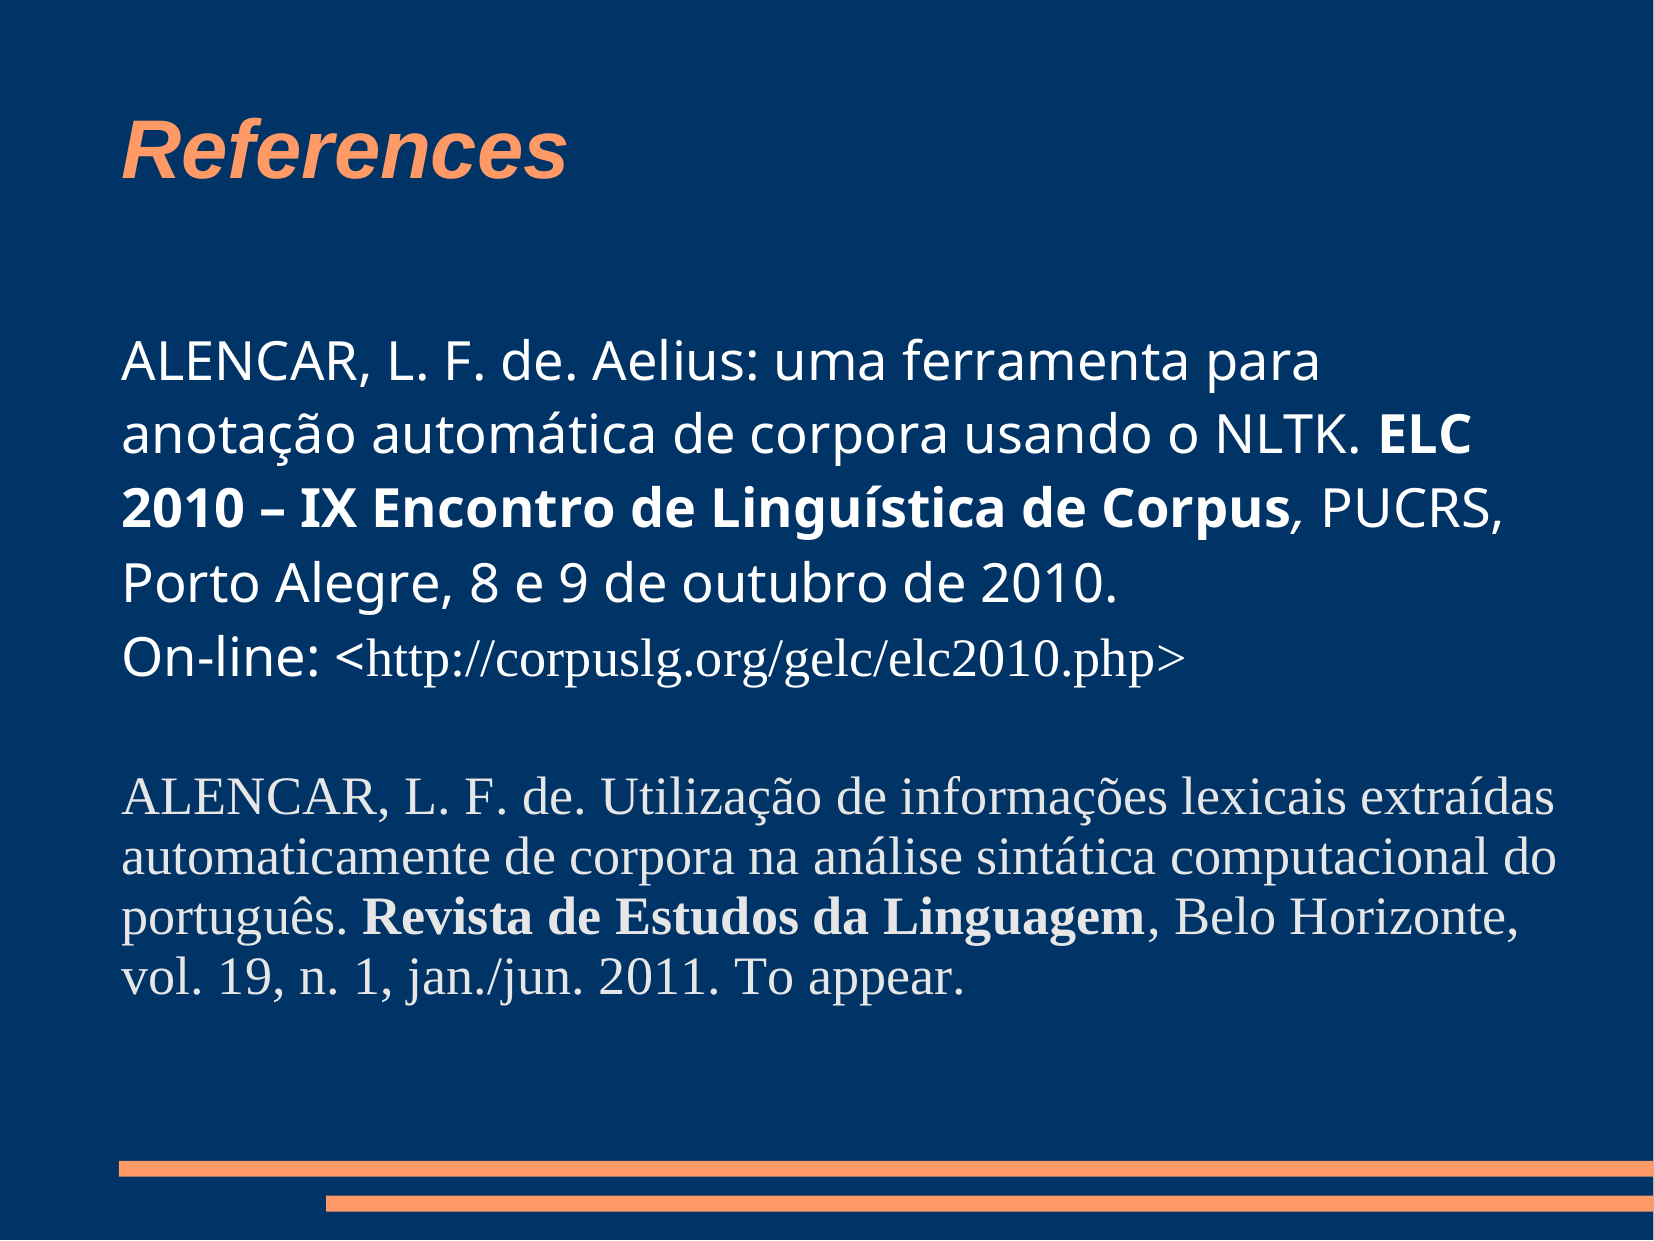

# References
ALENCAR, L. F. de. Aelius: uma ferramenta para anotação automática de corpora usando o NLTK. ELC 2010 – IX Encontro de Linguística de Corpus, PUCRS, Porto Alegre, 8 e 9 de outubro de 2010.
On-line: <http://corpuslg.org/gelc/elc2010.php>
ALENCAR, L. F. de. Utilização de informações lexicais extraídas automaticamente de corpora na análise sintática computacional do português. Revista de Estudos da Linguagem, Belo Horizonte, vol. 19, n. 1, jan./jun. 2011. To appear.